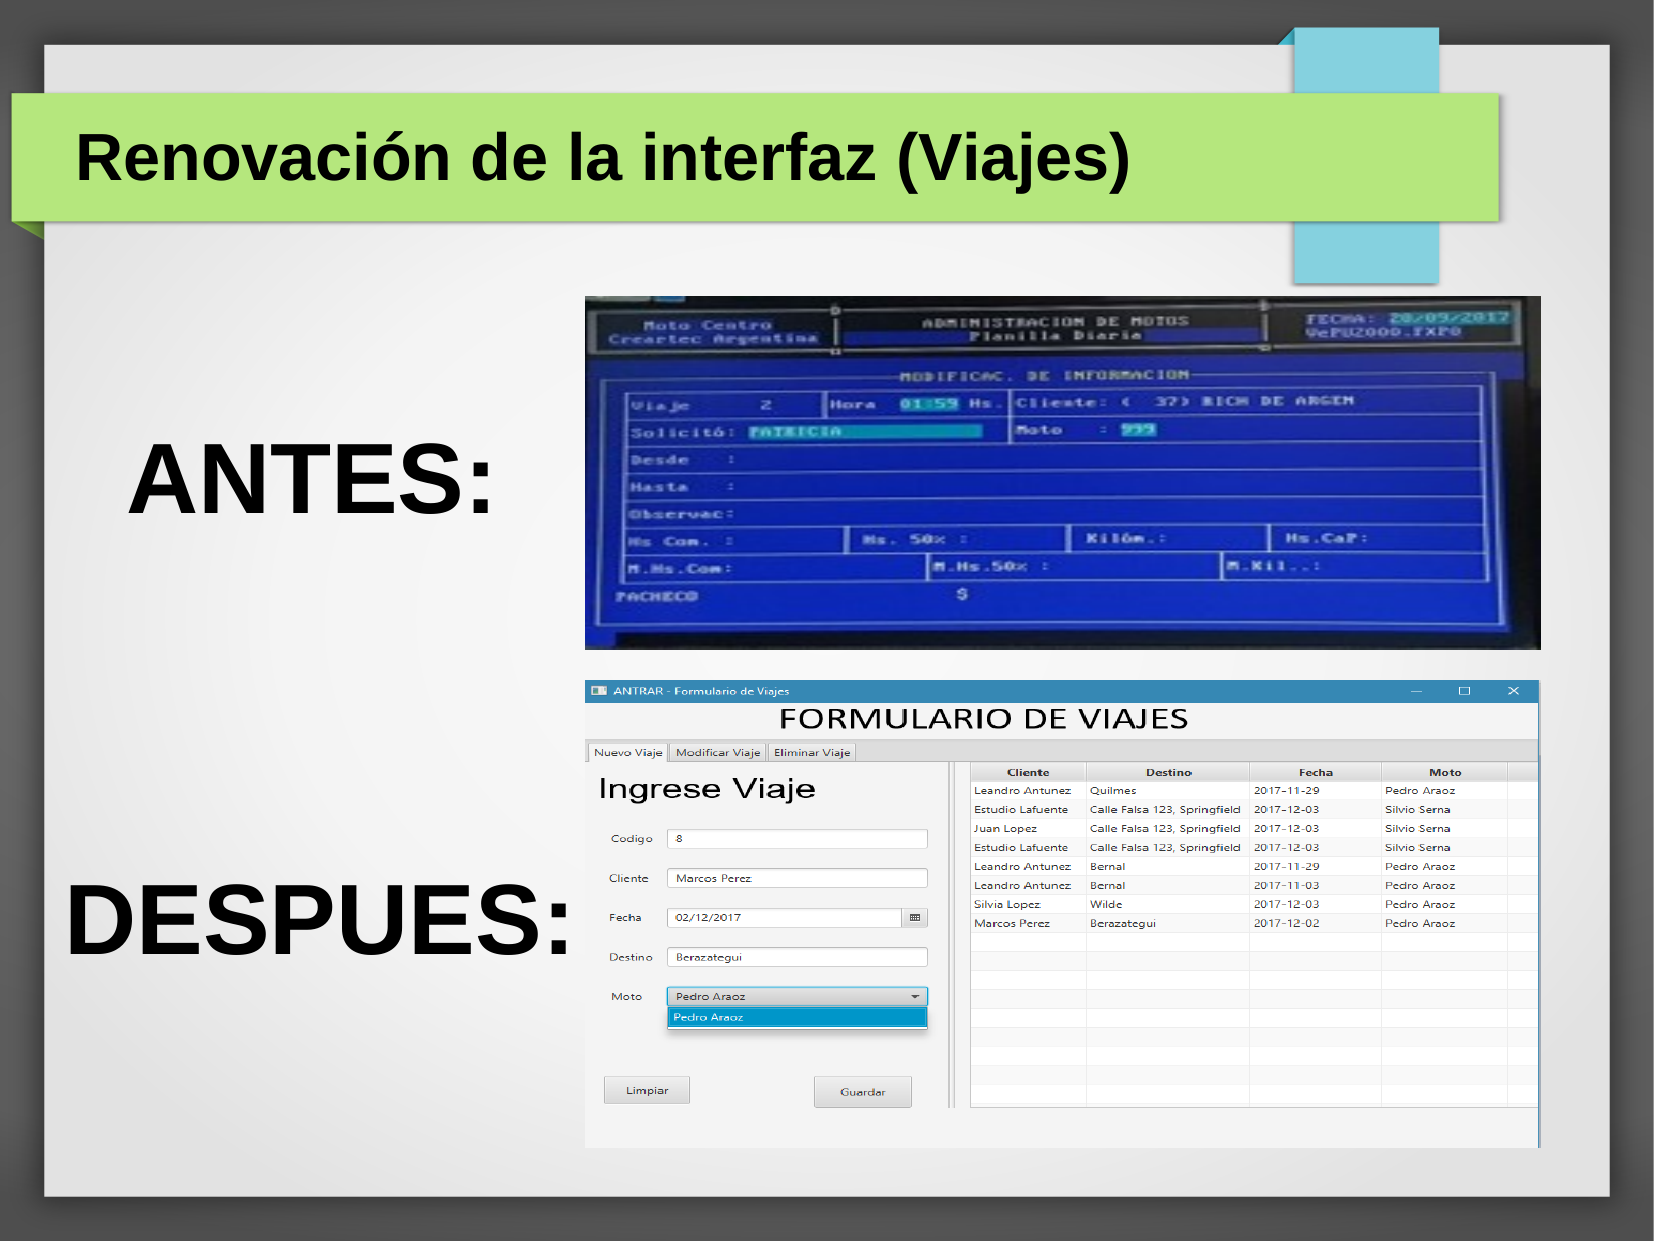

# Renovación de la interfaz (Viajes)
ANTES:
DESPUES: